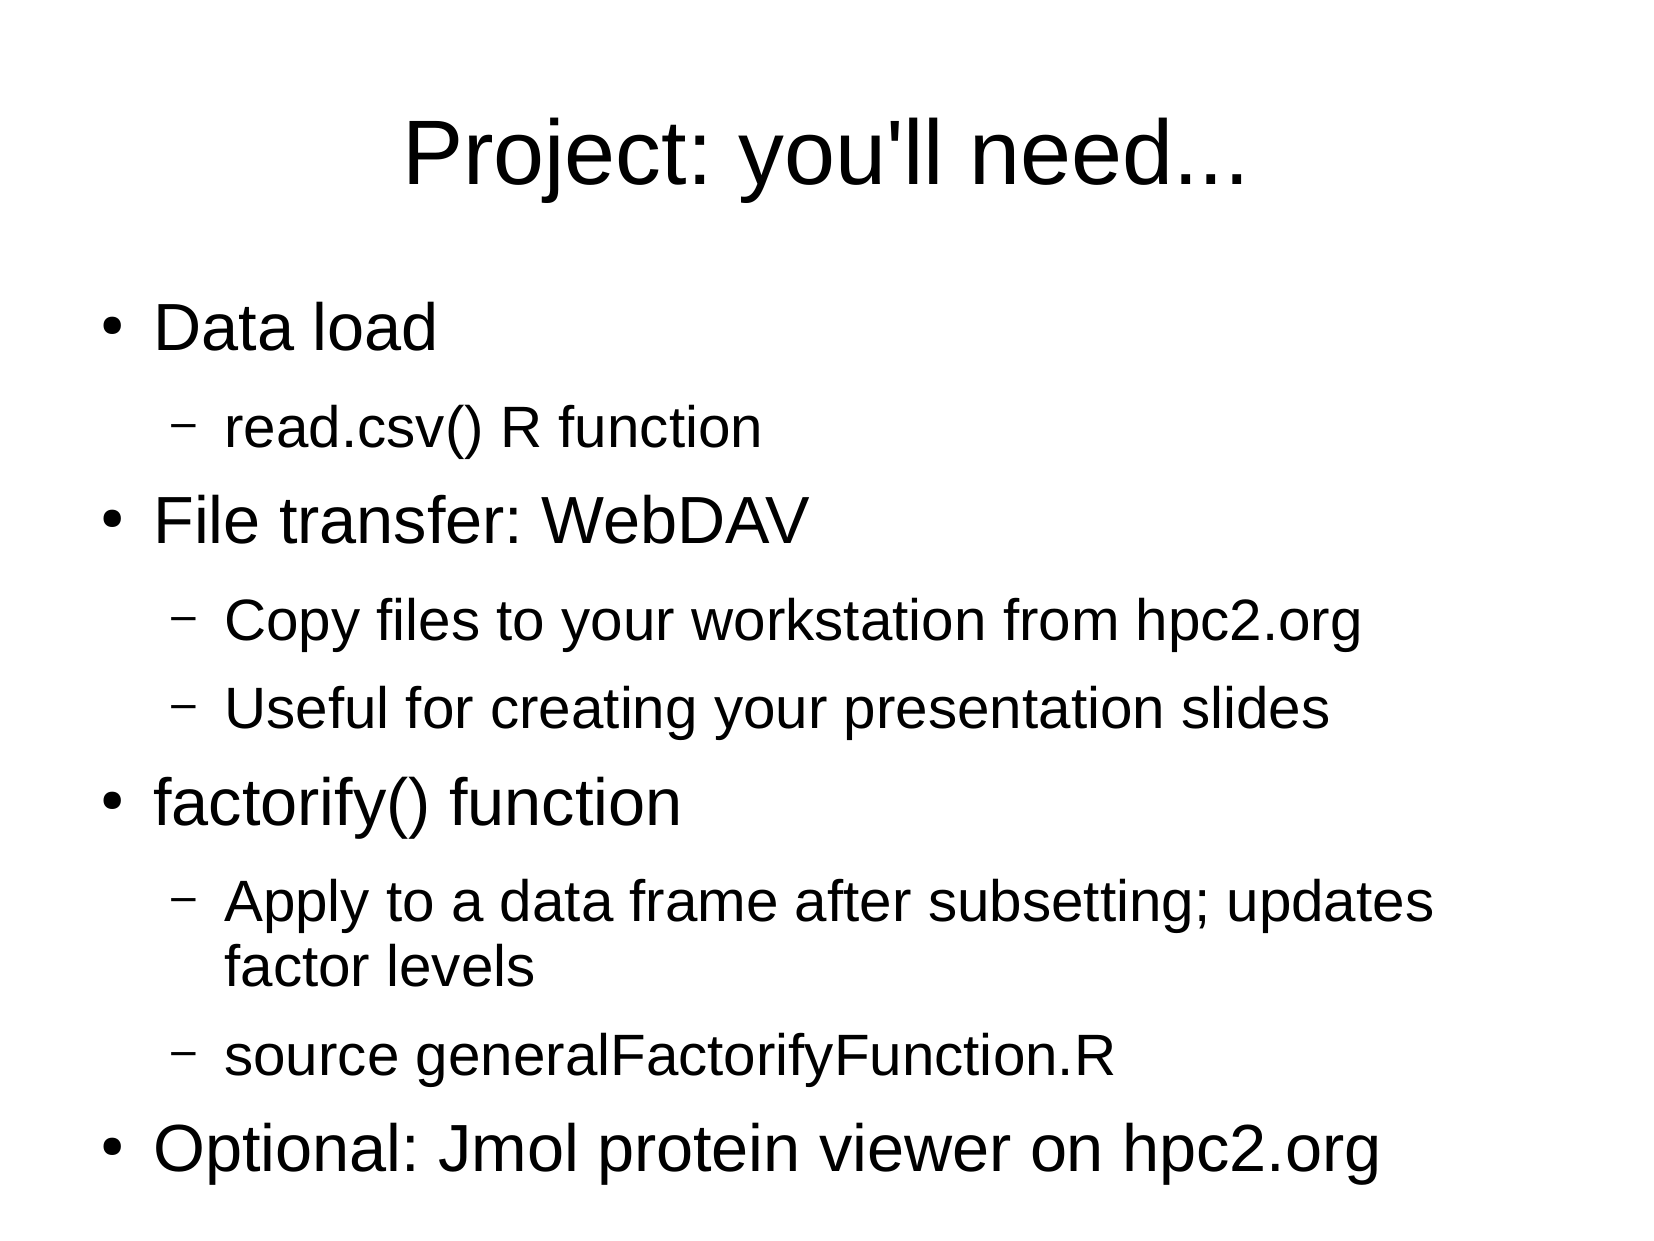

# Project: you'll need...
Data load
read.csv() R function
File transfer: WebDAV
Copy files to your workstation from hpc2.org
Useful for creating your presentation slides
factorify() function
Apply to a data frame after subsetting; updates factor levels
source generalFactorifyFunction.R
Optional: Jmol protein viewer on hpc2.org